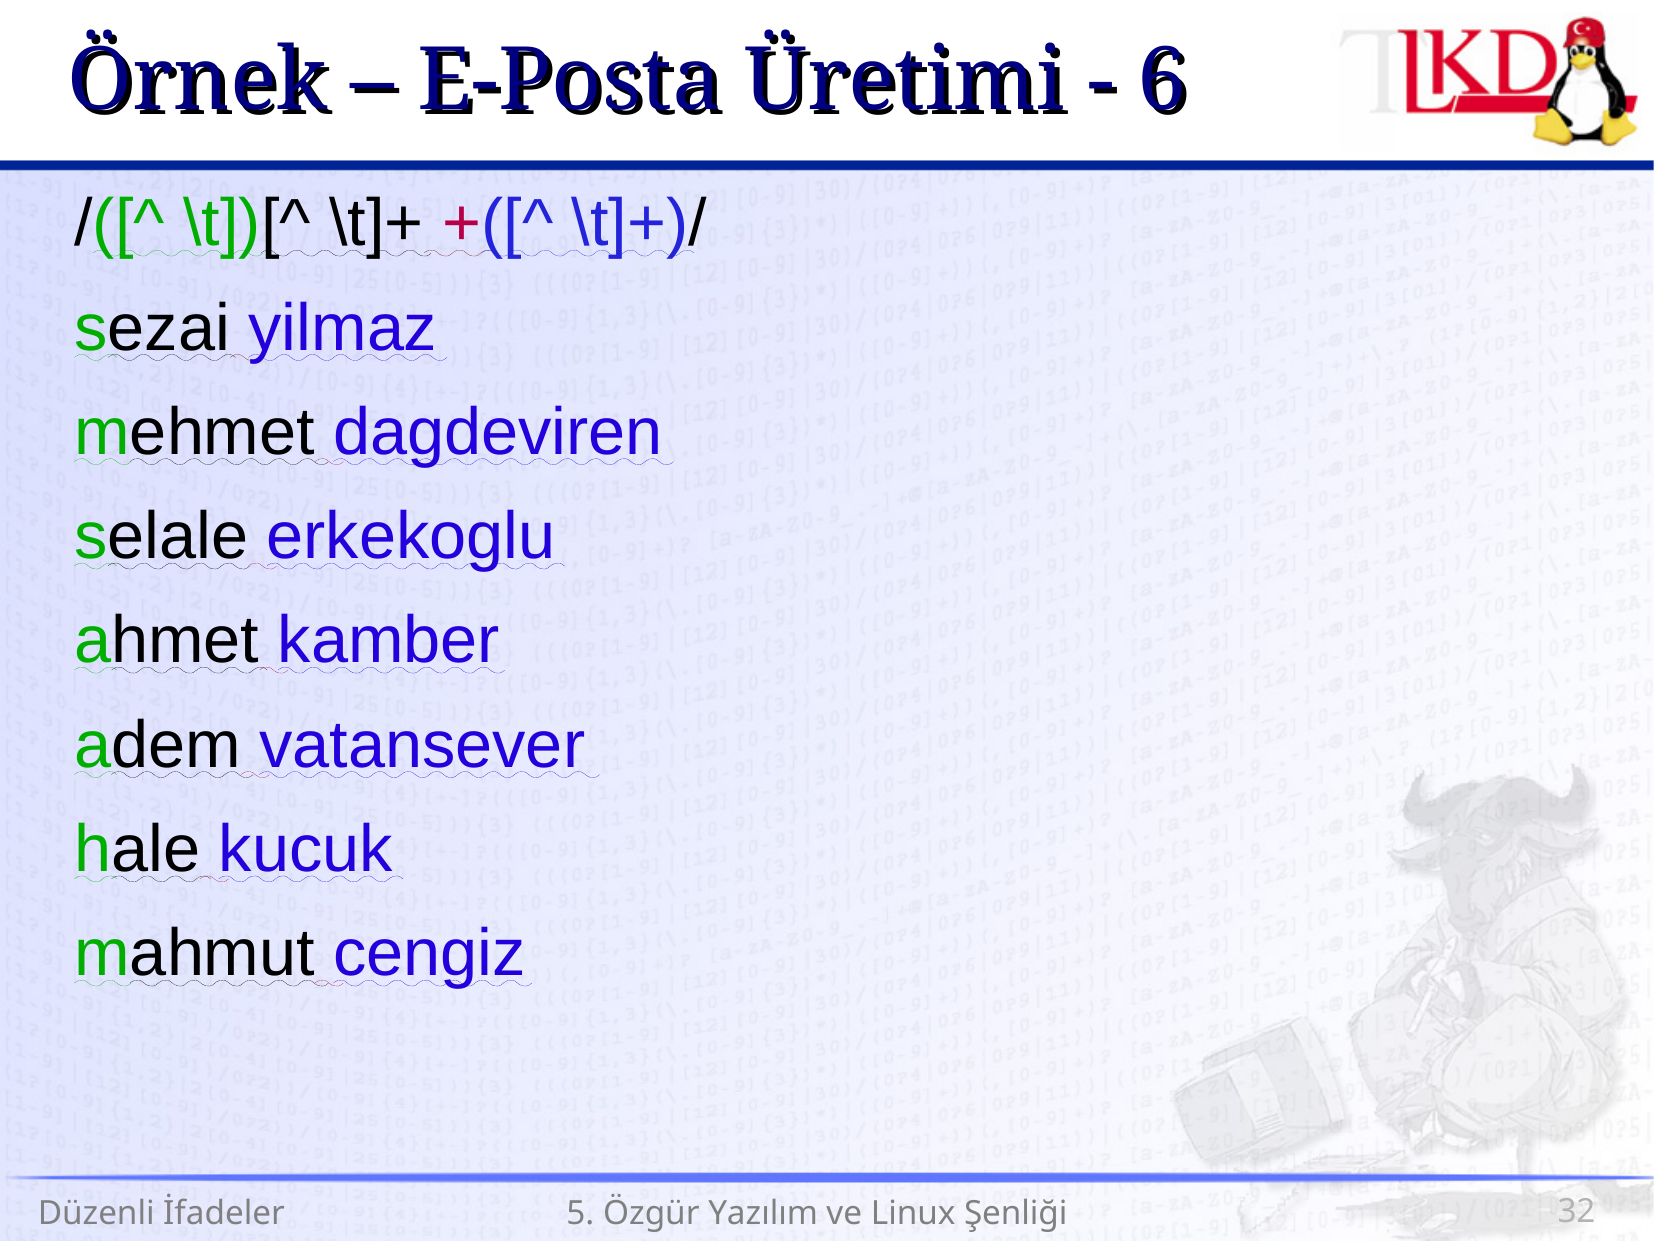

# Örnek – E-Posta Üretimi - 6
/([^ \t])[^ \t]+ +([^ \t]+)/
sezai yilmaz
mehmet dagdeviren
selale erkekoglu
ahmet kamber
adem vatansever
hale kucuk
mahmut cengiz